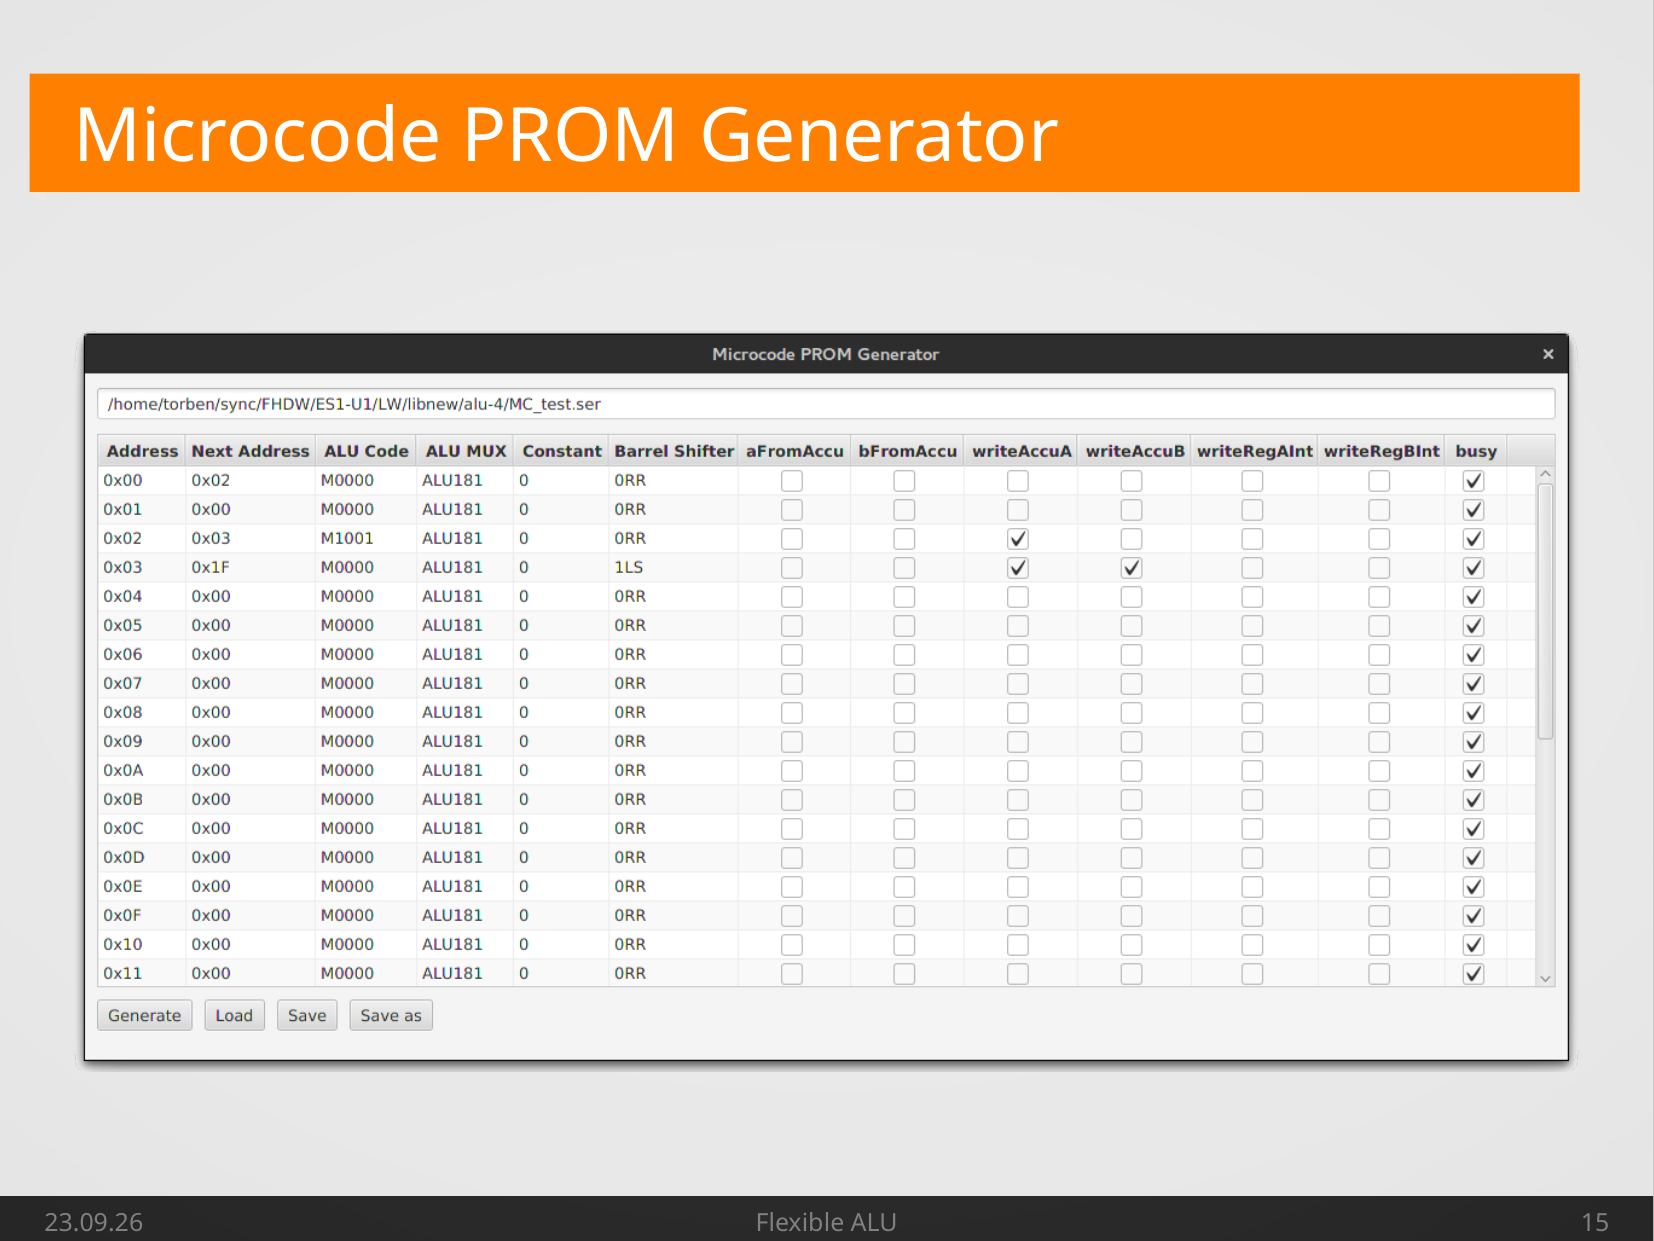

# Microcode PROM Generator
Flexible ALU
15